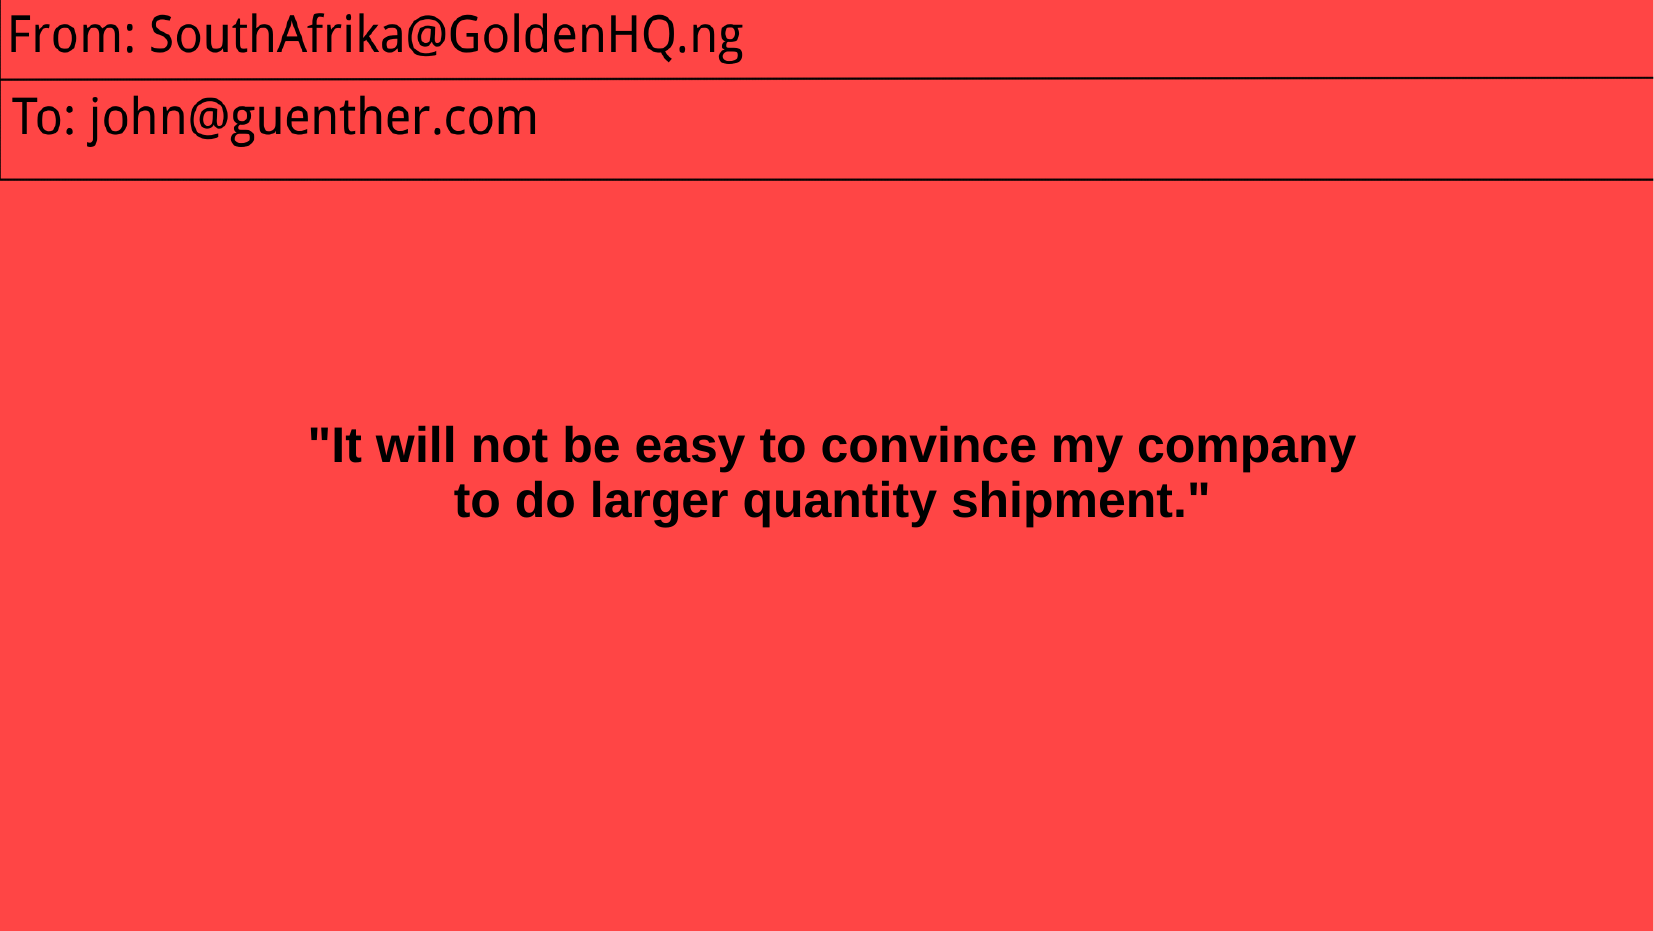

"It will not be easy to convince my company
to do larger quantity shipment."
#